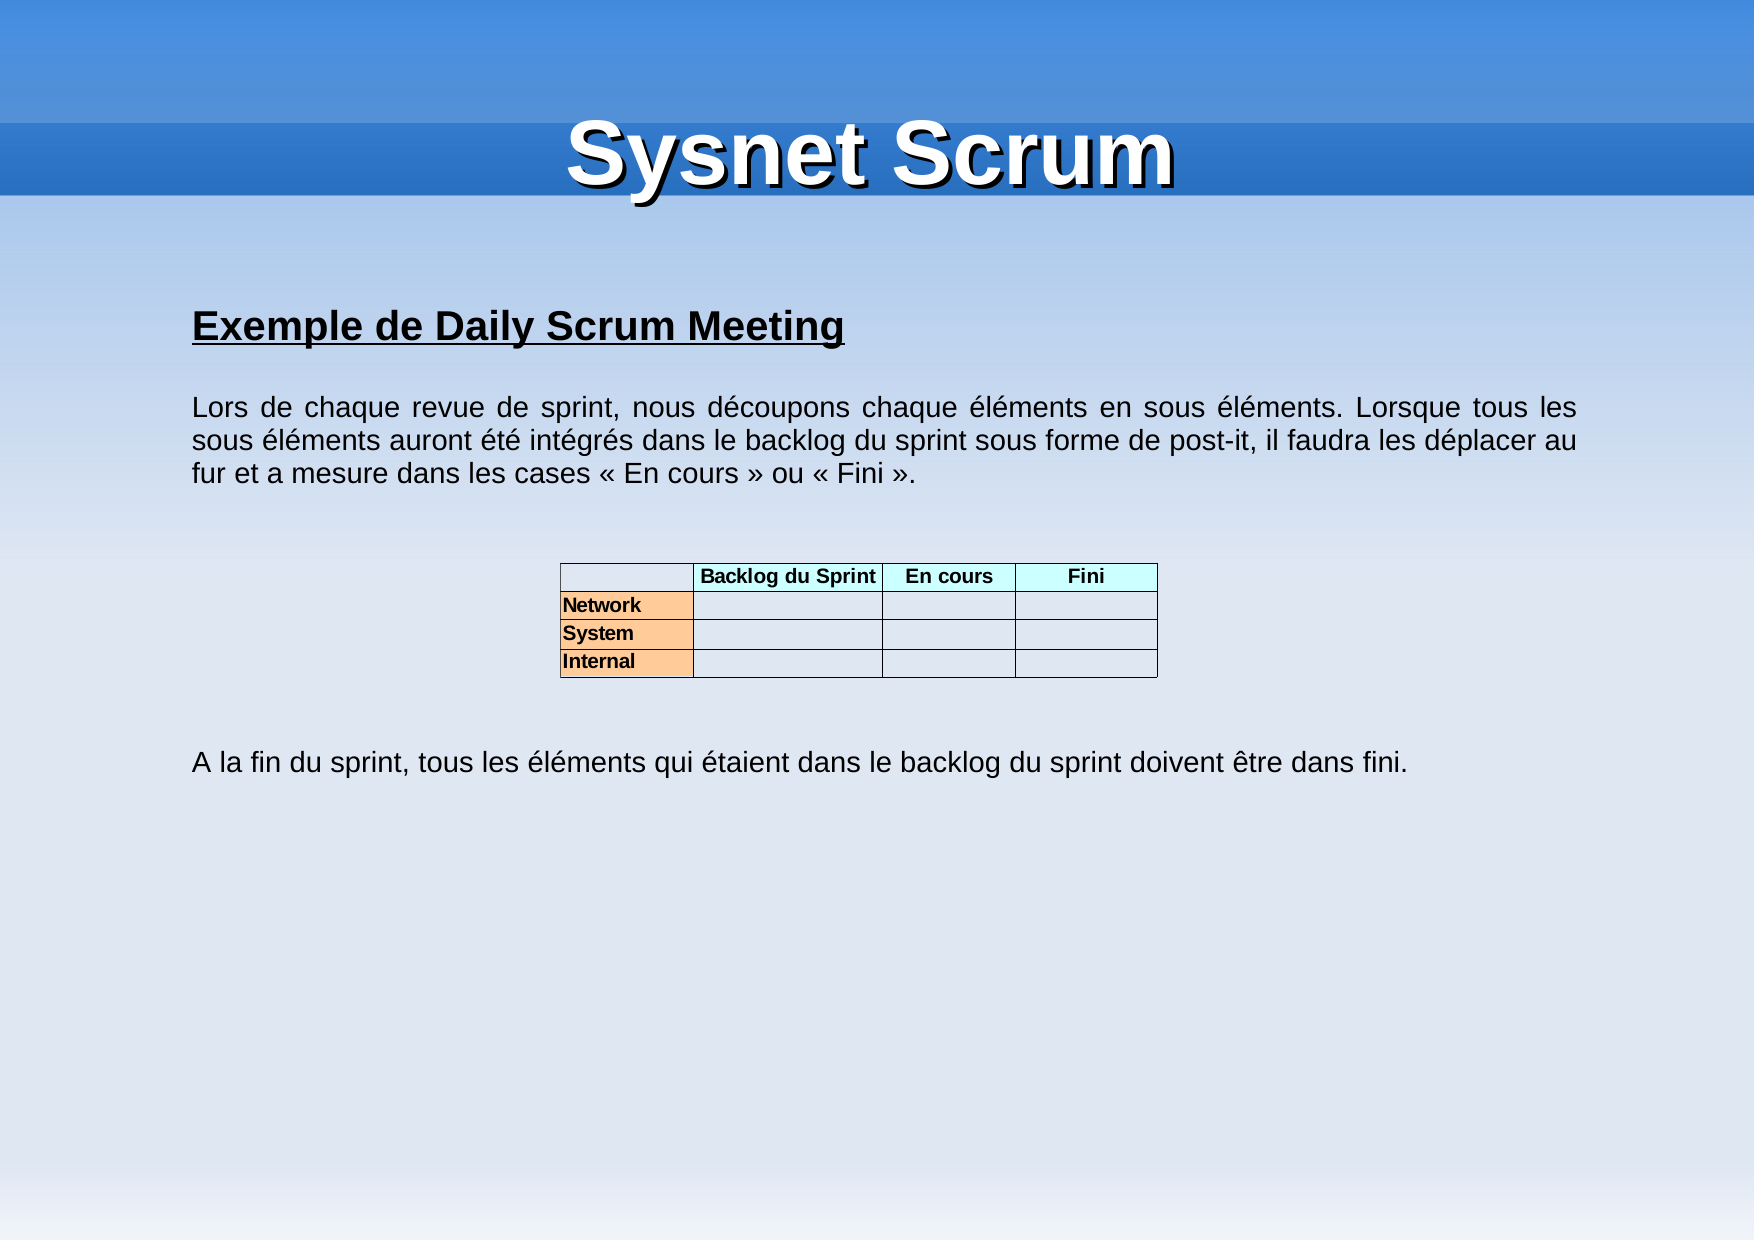

# Sysnet Scrum
Exemple de Daily Scrum Meeting
Lors de chaque revue de sprint, nous découpons chaque éléments en sous éléments. Lorsque tous les sous éléments auront été intégrés dans le backlog du sprint sous forme de post-it, il faudra les déplacer au fur et a mesure dans les cases « En cours » ou « Fini ».
A la fin du sprint, tous les éléments qui étaient dans le backlog du sprint doivent être dans fini.